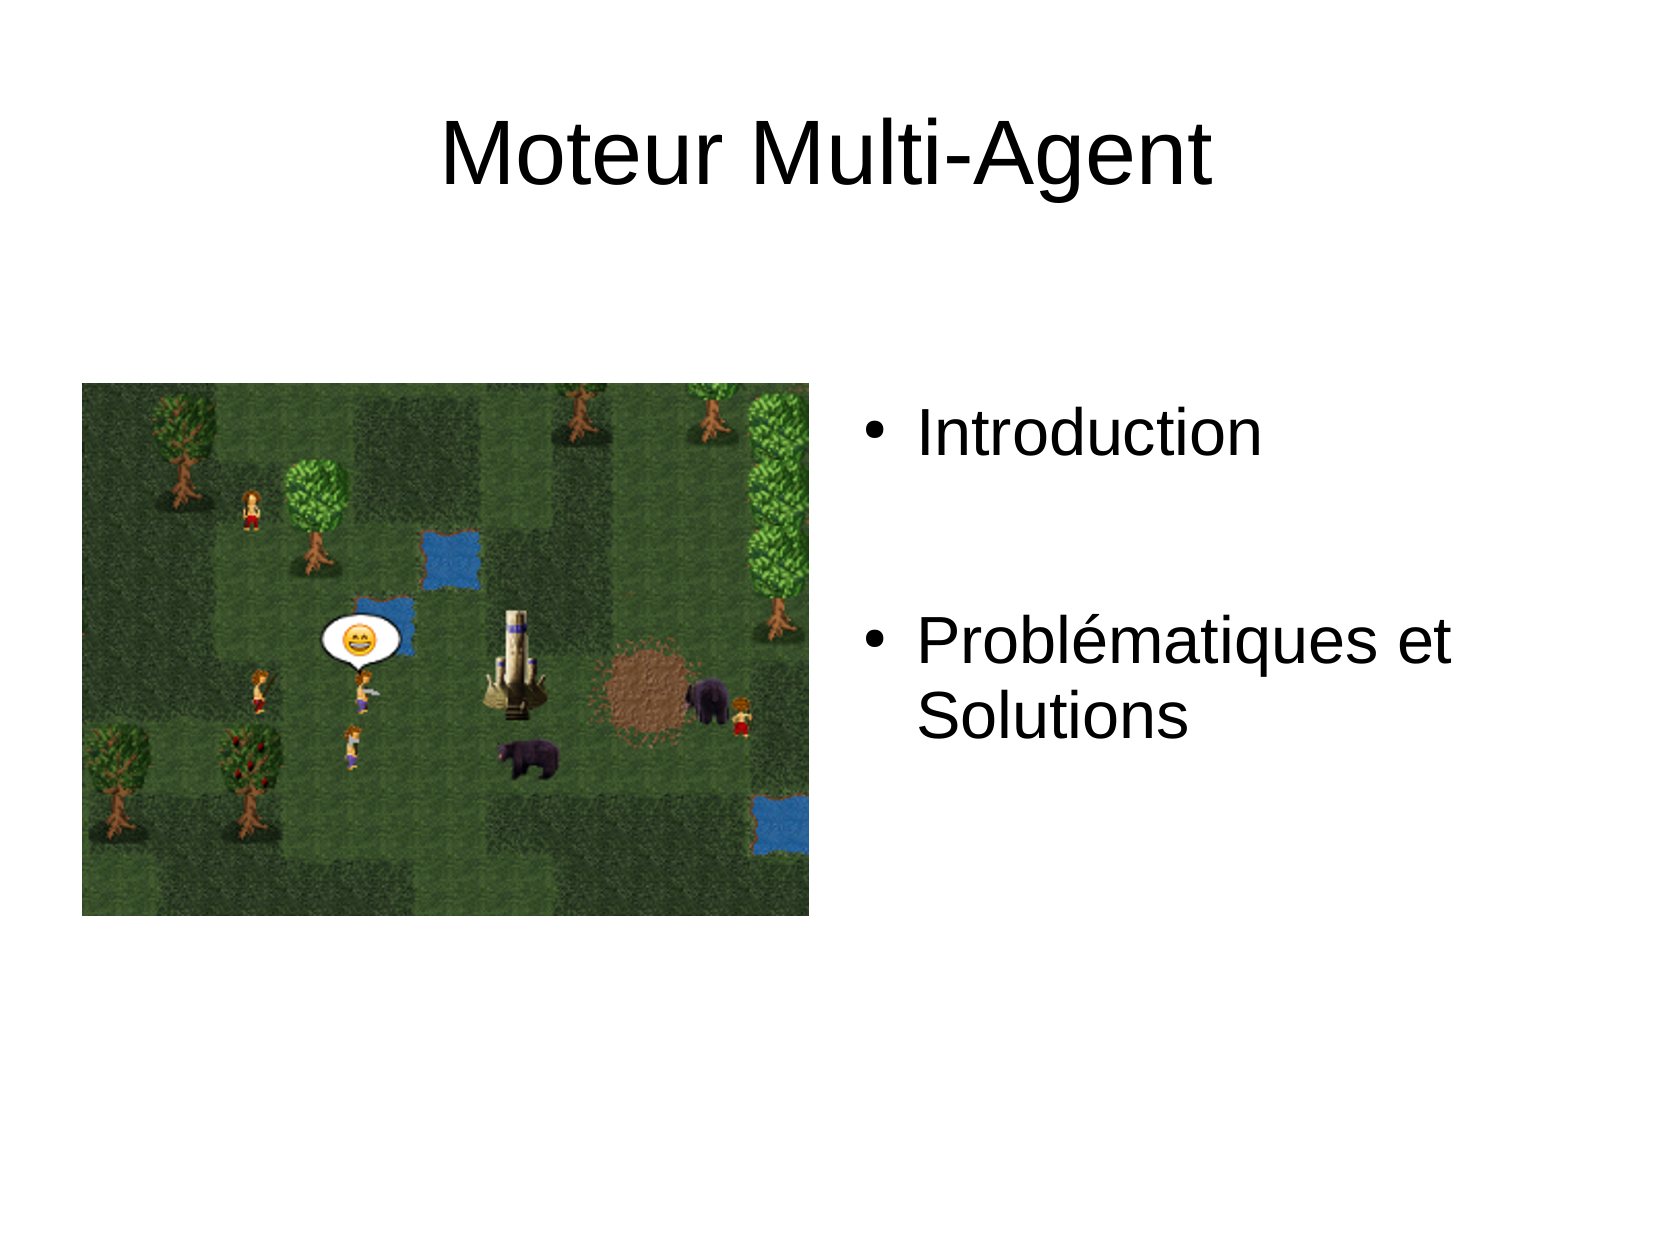

# Moteur Multi-Agent
Introduction
Problématiques et Solutions